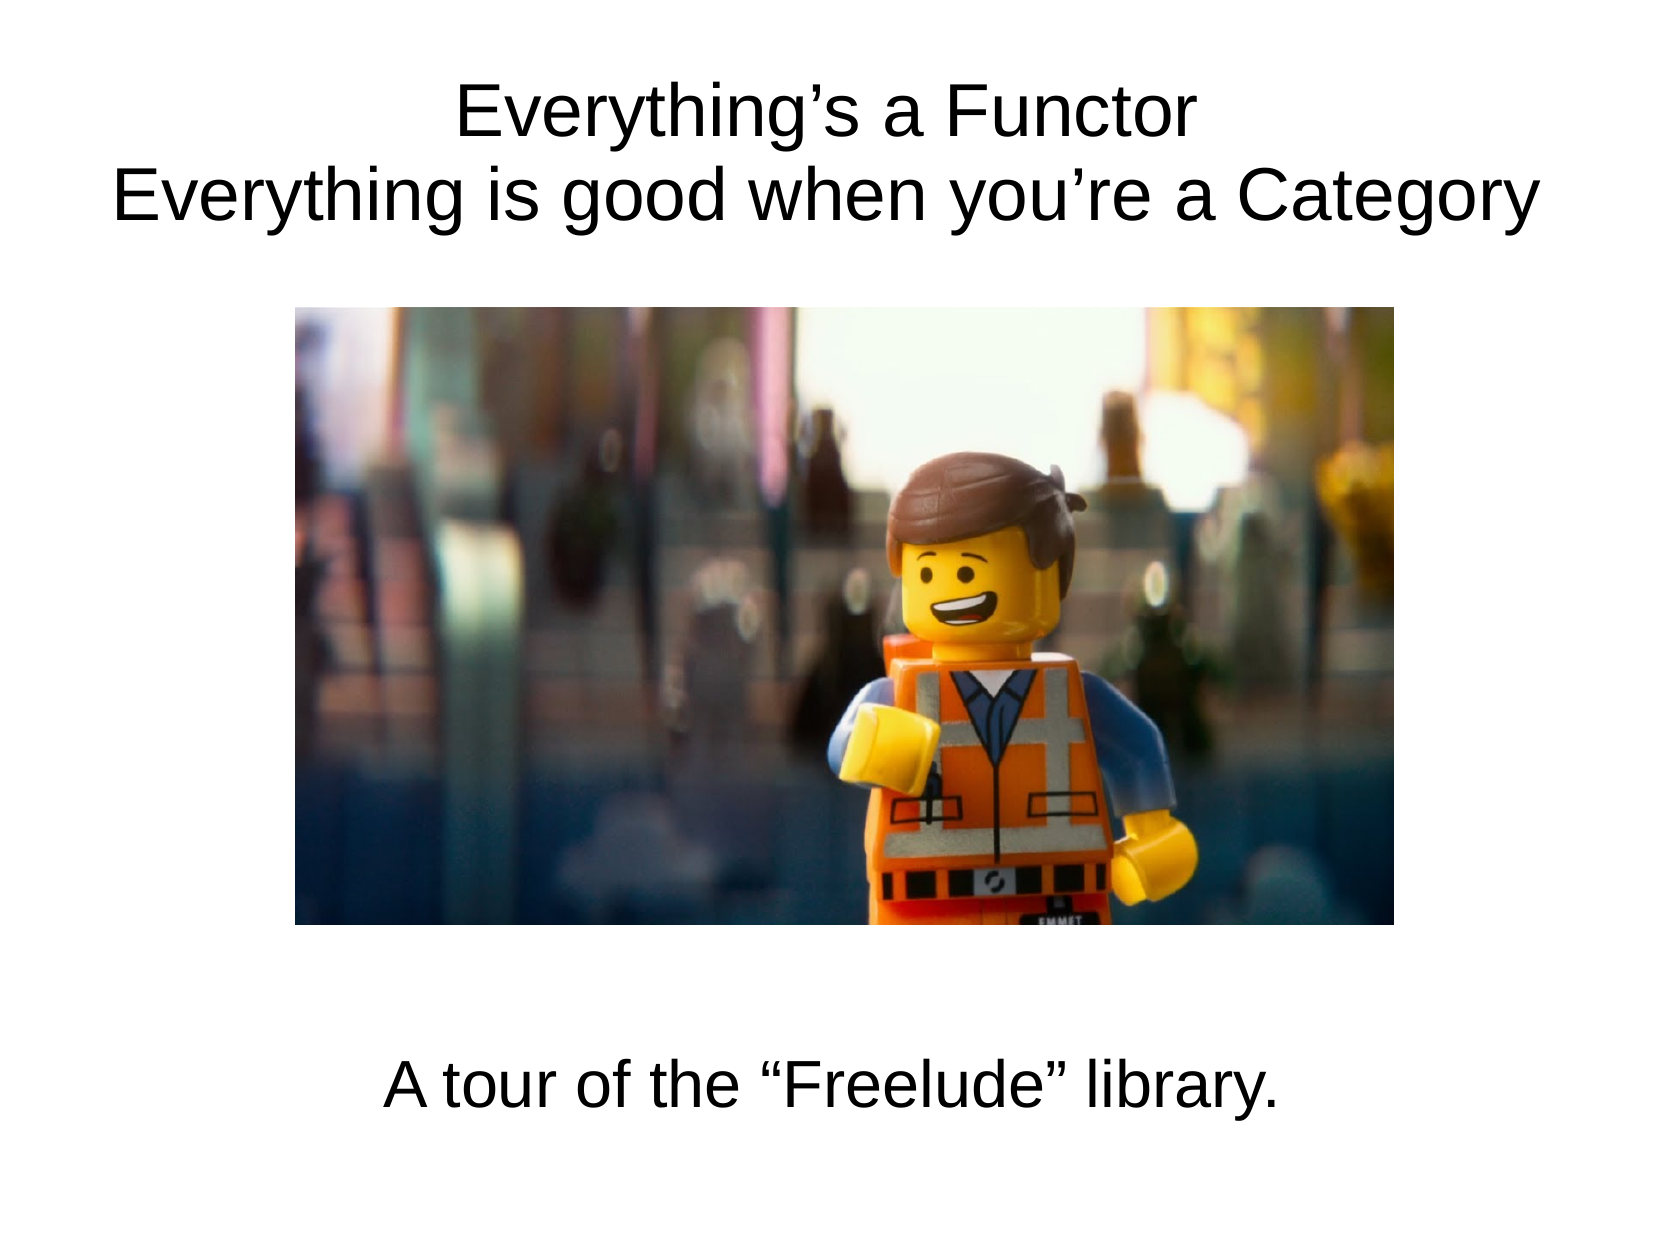

# Everything’s a Functor Everything is good when you’re a Category
A tour of the “Freelude” library.